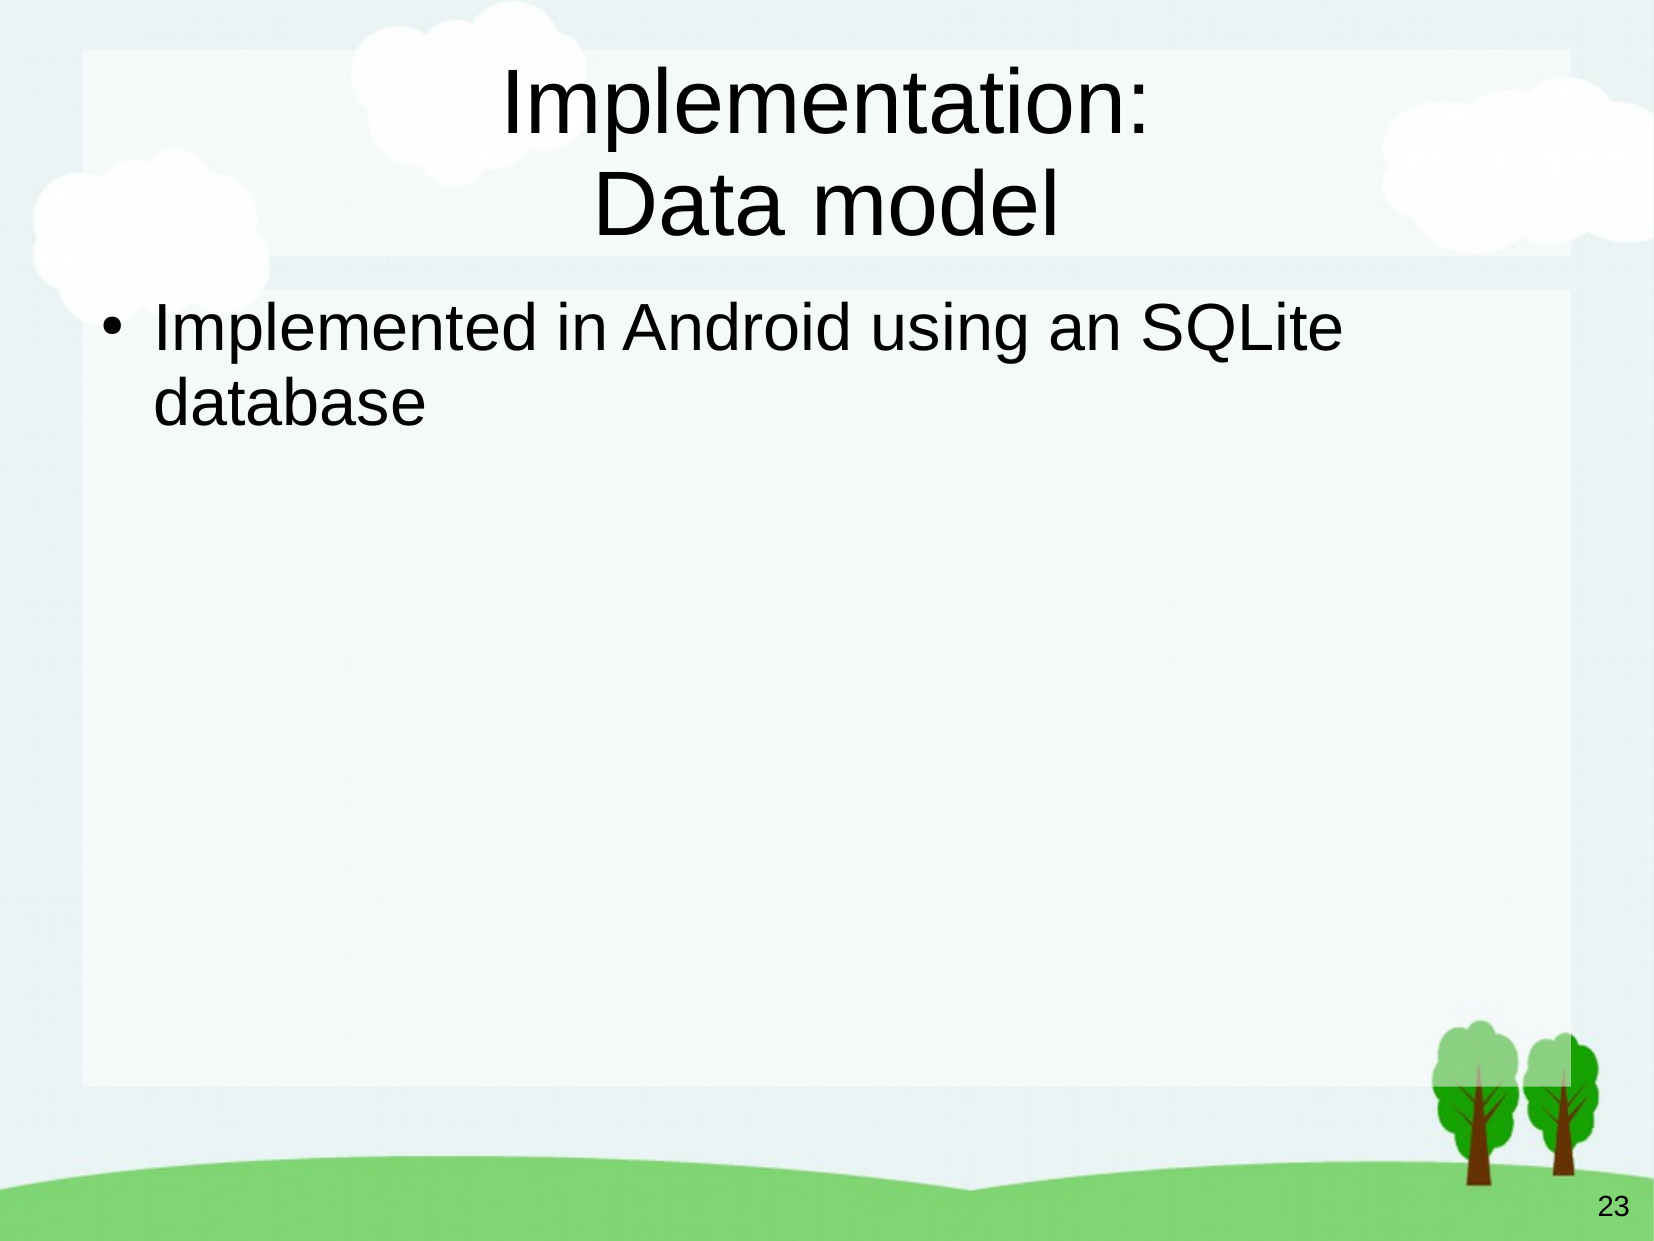

# Implementation: Data model
Implemented in Android using an SQLite database
23